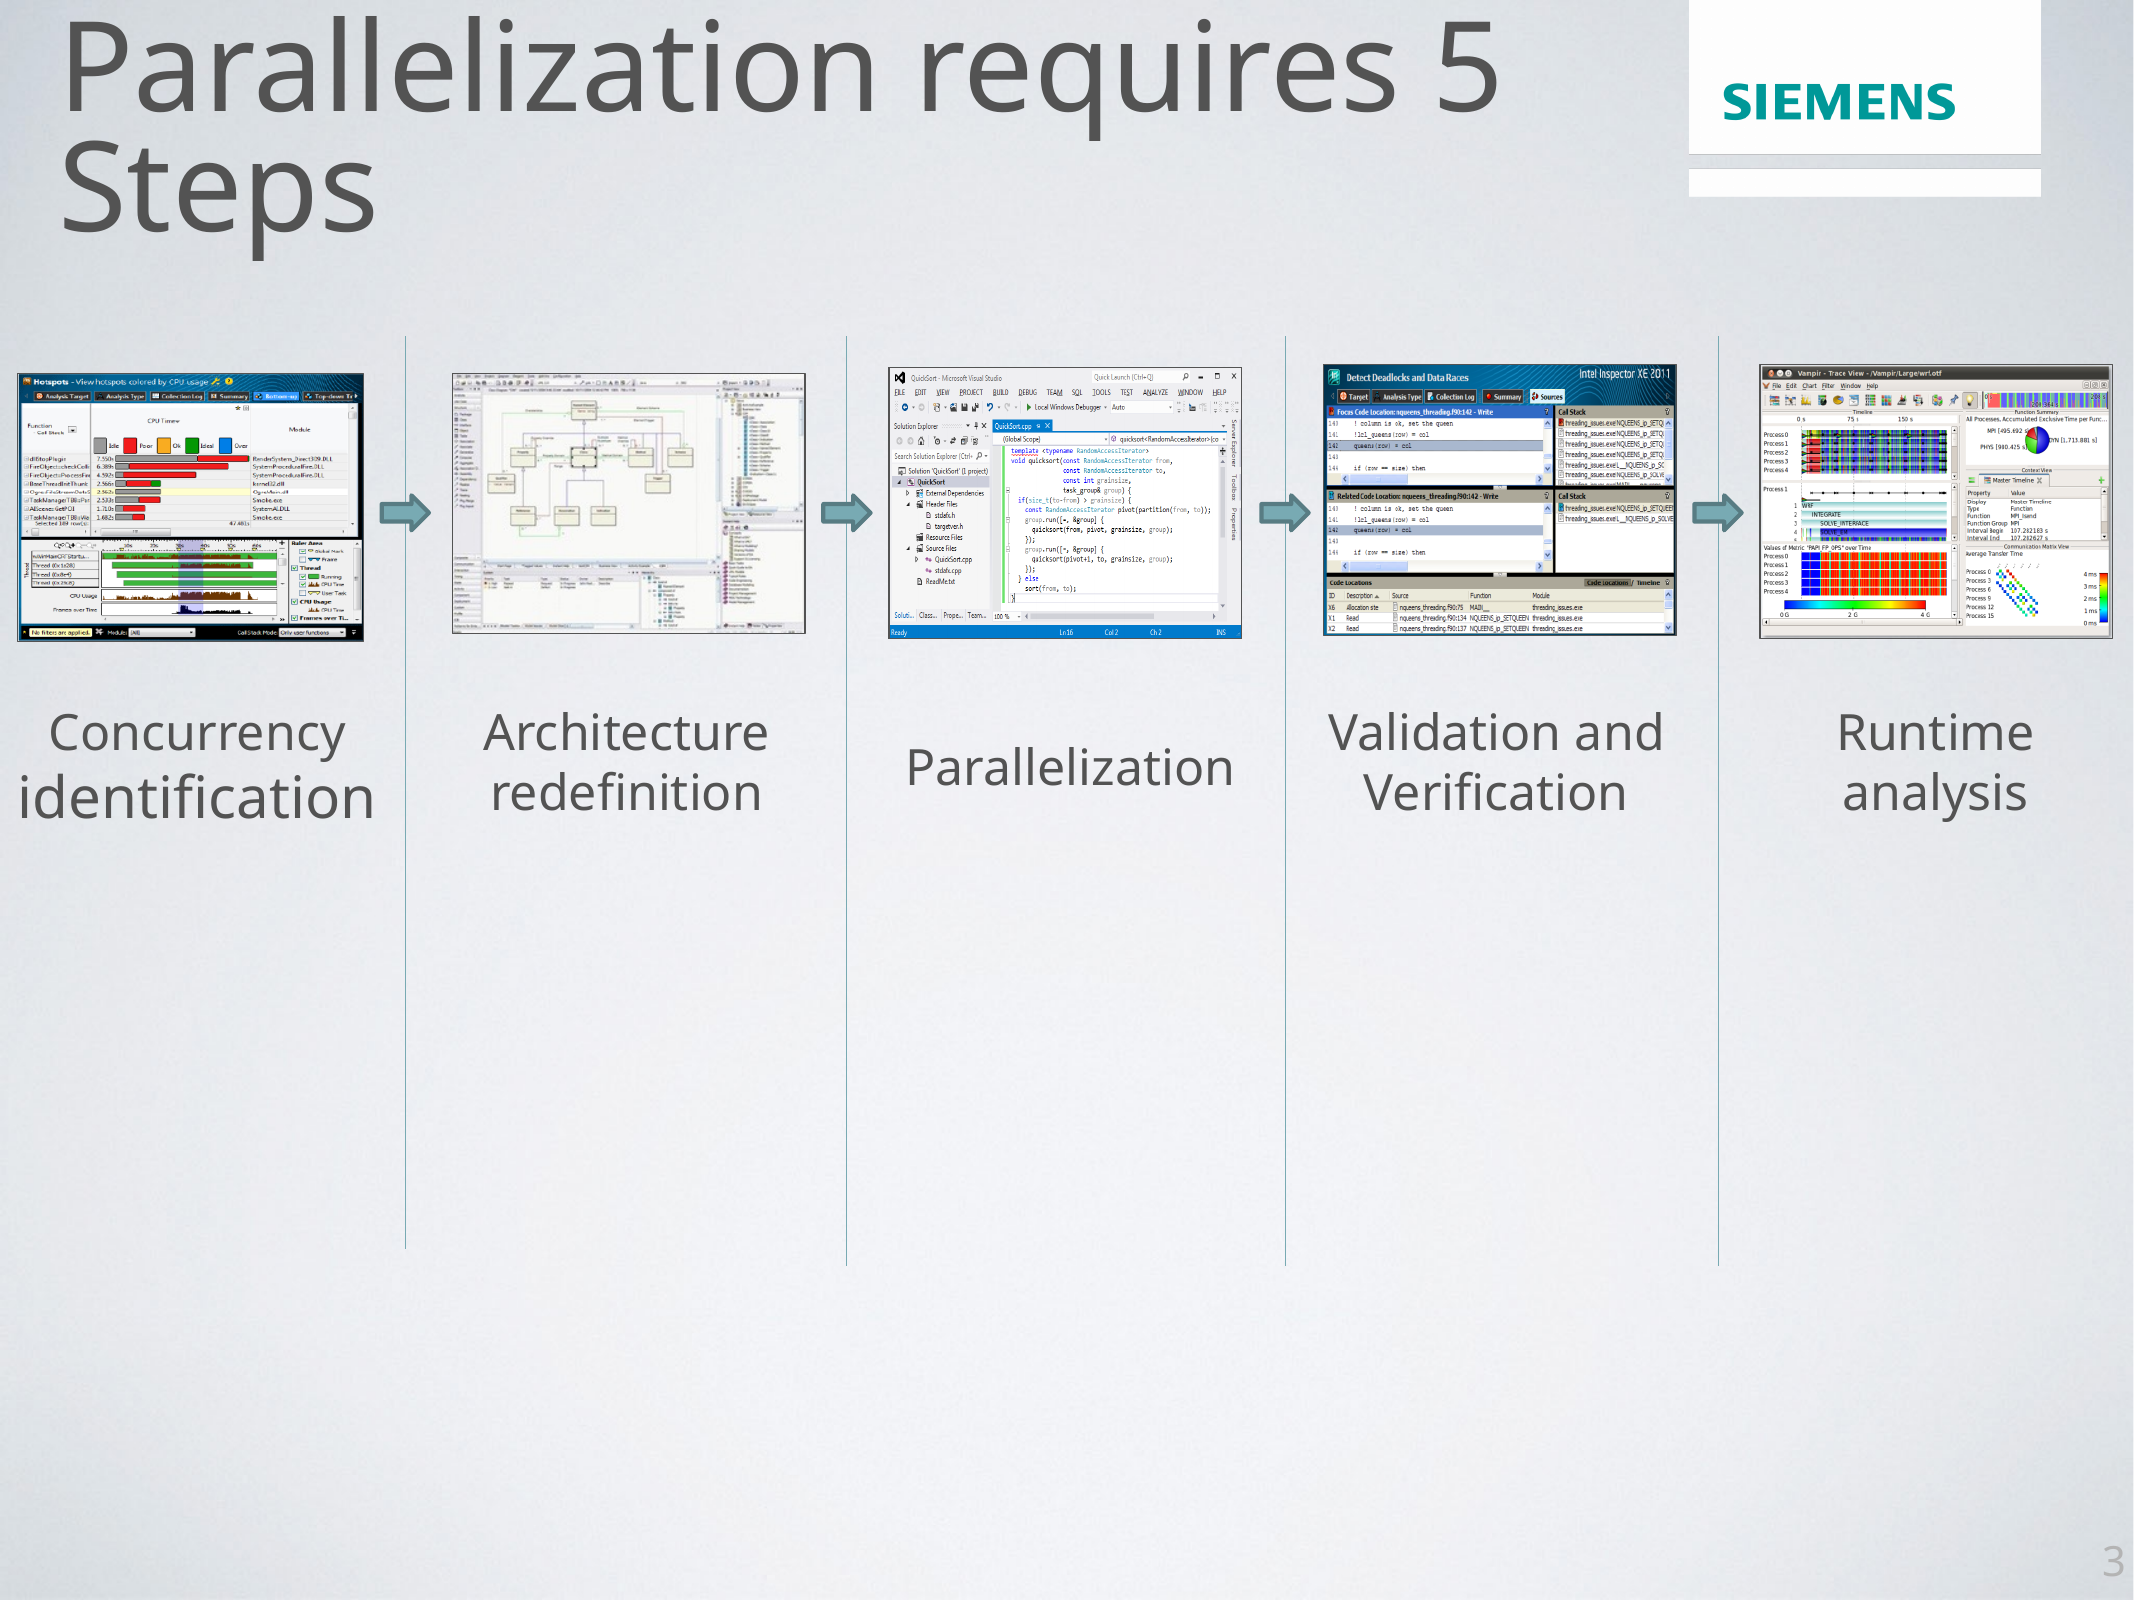

# Parallelization requires 5 Steps
Concurrency
identification
Architecture
redefinition
Validation and
Verification
Runtime
analysis
Parallelization